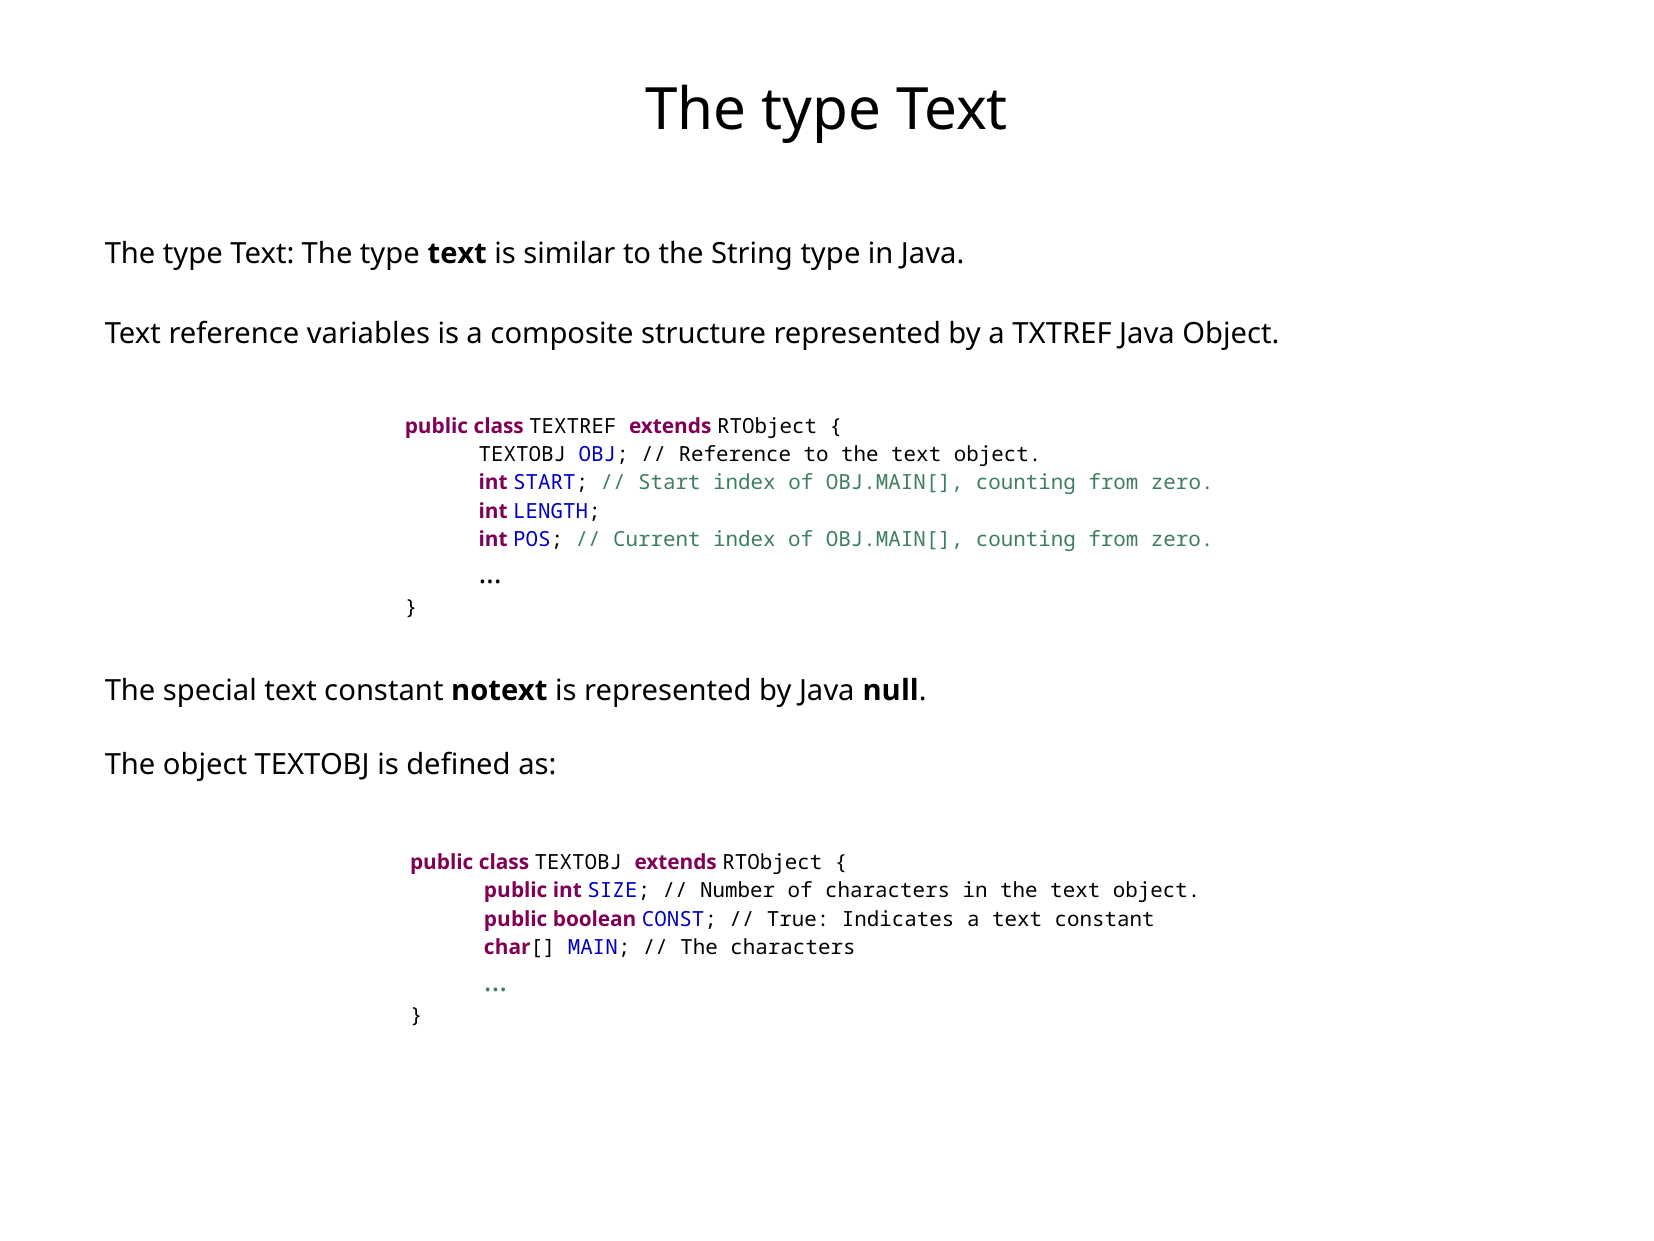

# The type Text
The type Text: The type text is similar to the String type in Java.
Text reference variables is a composite structure represented by a TXTREF Java Object.
The special text constant notext is represented by Java null.
The object TEXTOBJ is defined as:
public class TEXTREF extends RTObject {
	TEXTOBJ OBJ; // Reference to the text object.
	int START; // Start index of OBJ.MAIN[], counting from zero.
	int LENGTH;
	int POS; // Current index of OBJ.MAIN[], counting from zero.
	...
}
public class TEXTOBJ extends RTObject {
	public int SIZE; // Number of characters in the text object.
	public boolean CONST; // True: Indicates a text constant
	char[] MAIN; // The characters
	...
}